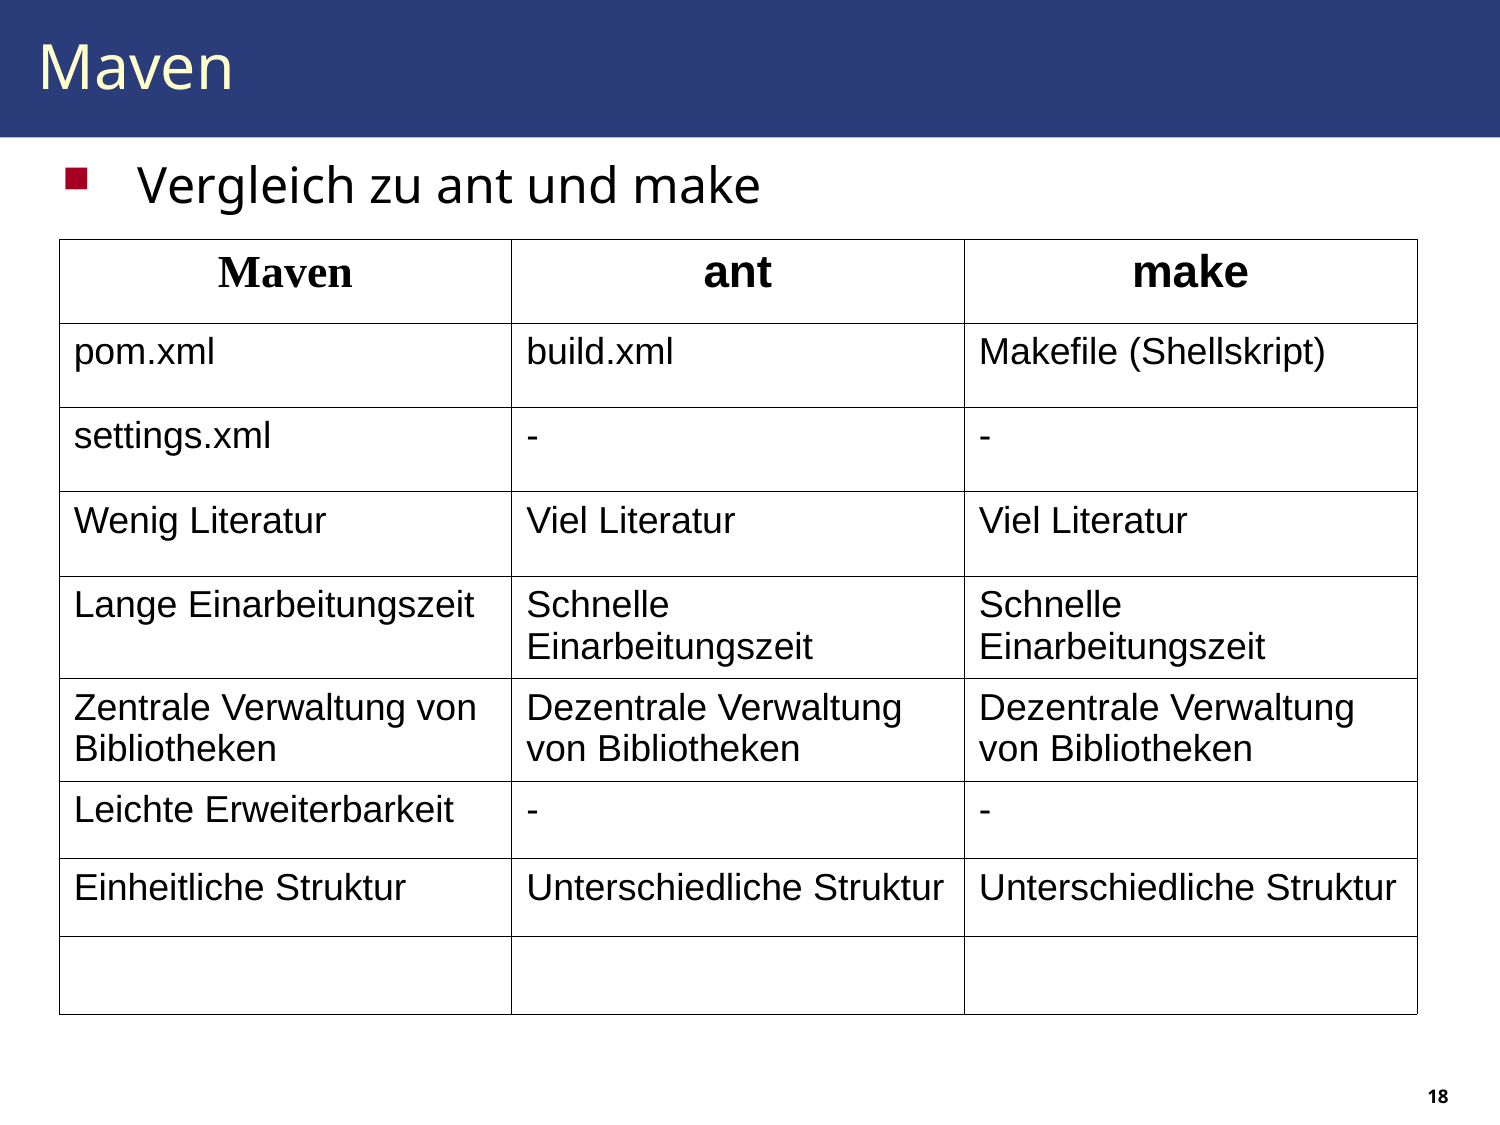

# Maven
Vergleich zu ant und make
| Maven | ant | make |
| --- | --- | --- |
| pom.xml | build.xml | Makefile (Shellskript) |
| settings.xml | - | - |
| Wenig Literatur | Viel Literatur | Viel Literatur |
| Lange Einarbeitungszeit | Schnelle Einarbeitungszeit | Schnelle Einarbeitungszeit |
| Zentrale Verwaltung von Bibliotheken | Dezentrale Verwaltung von Bibliotheken | Dezentrale Verwaltung von Bibliotheken |
| Leichte Erweiterbarkeit | - | - |
| Einheitliche Struktur | Unterschiedliche Struktur | Unterschiedliche Struktur |
| | | |
18